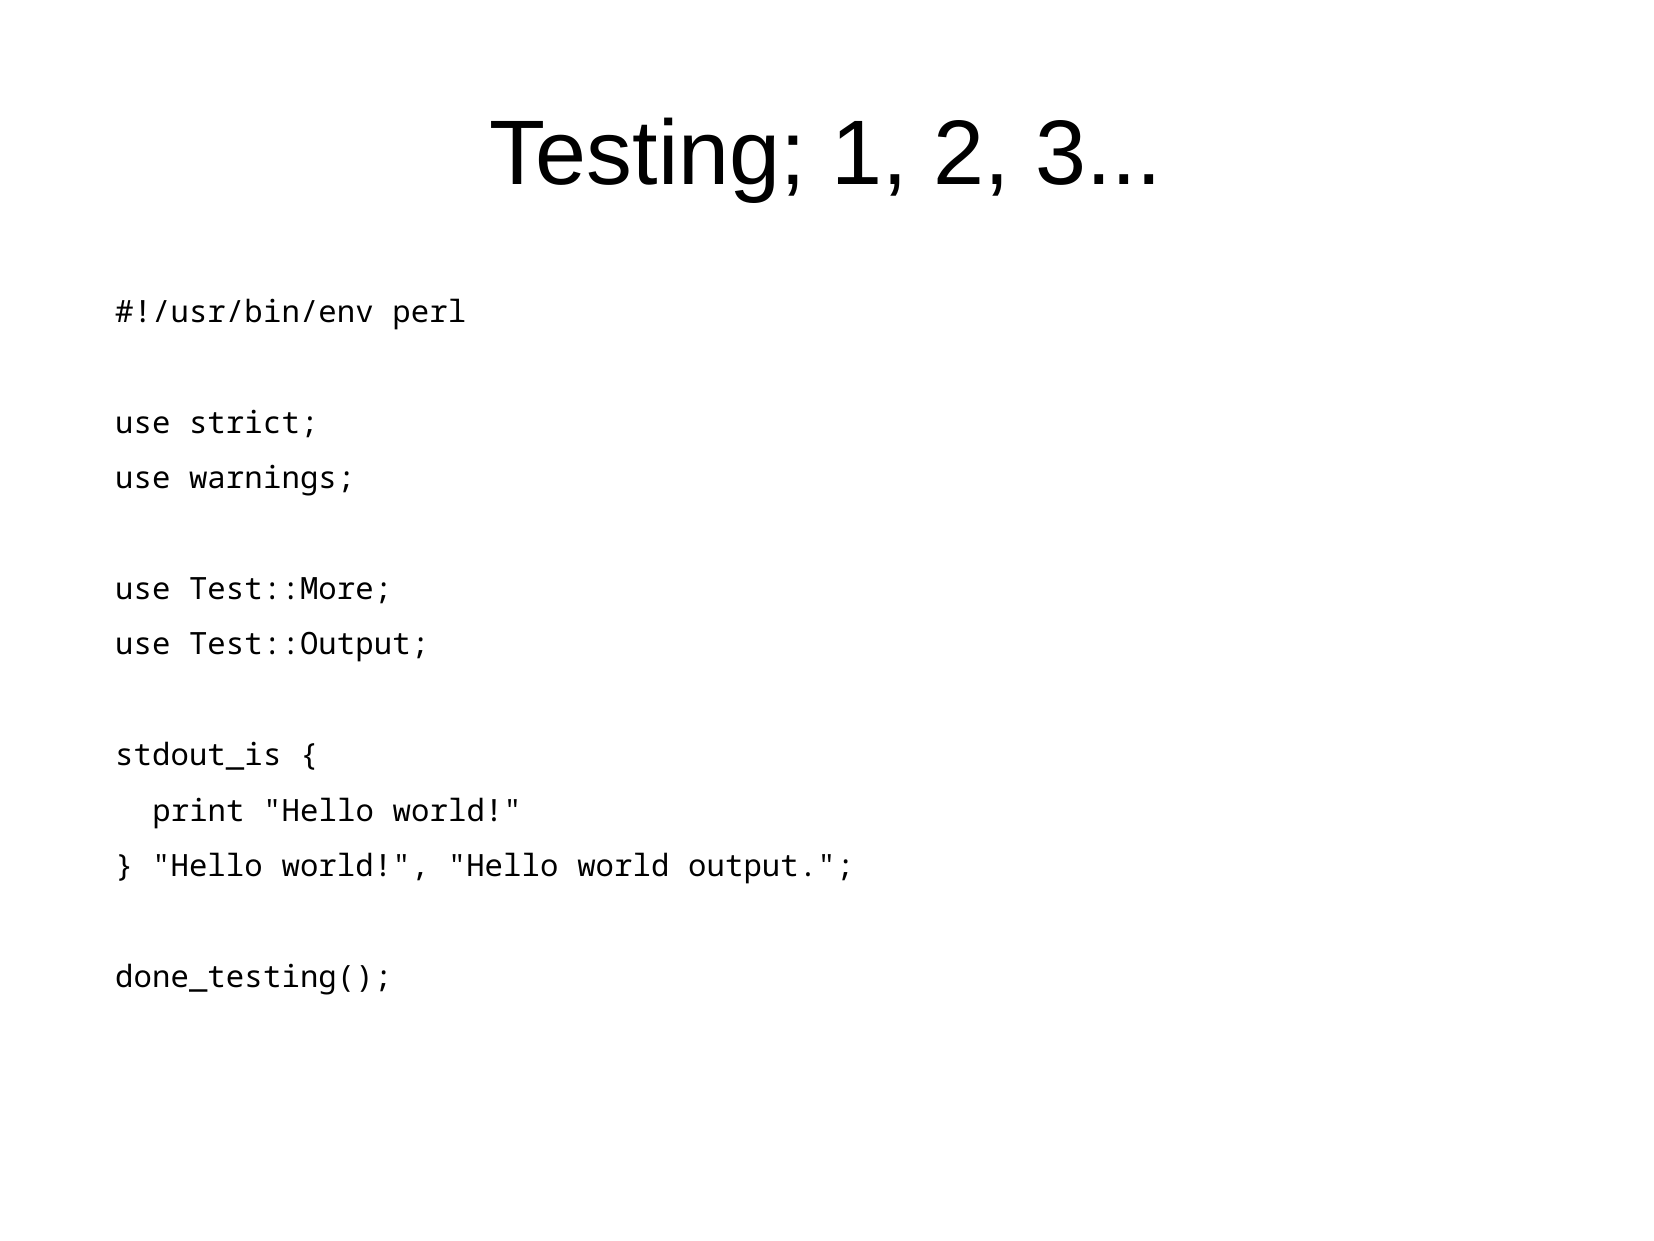

# Testing; 1, 2, 3...
#!/usr/bin/env perl
use strict;
use warnings;
use Test::More;
use Test::Output;
stdout_is {
 print "Hello world!"
} "Hello world!", "Hello world output.";
done_testing();